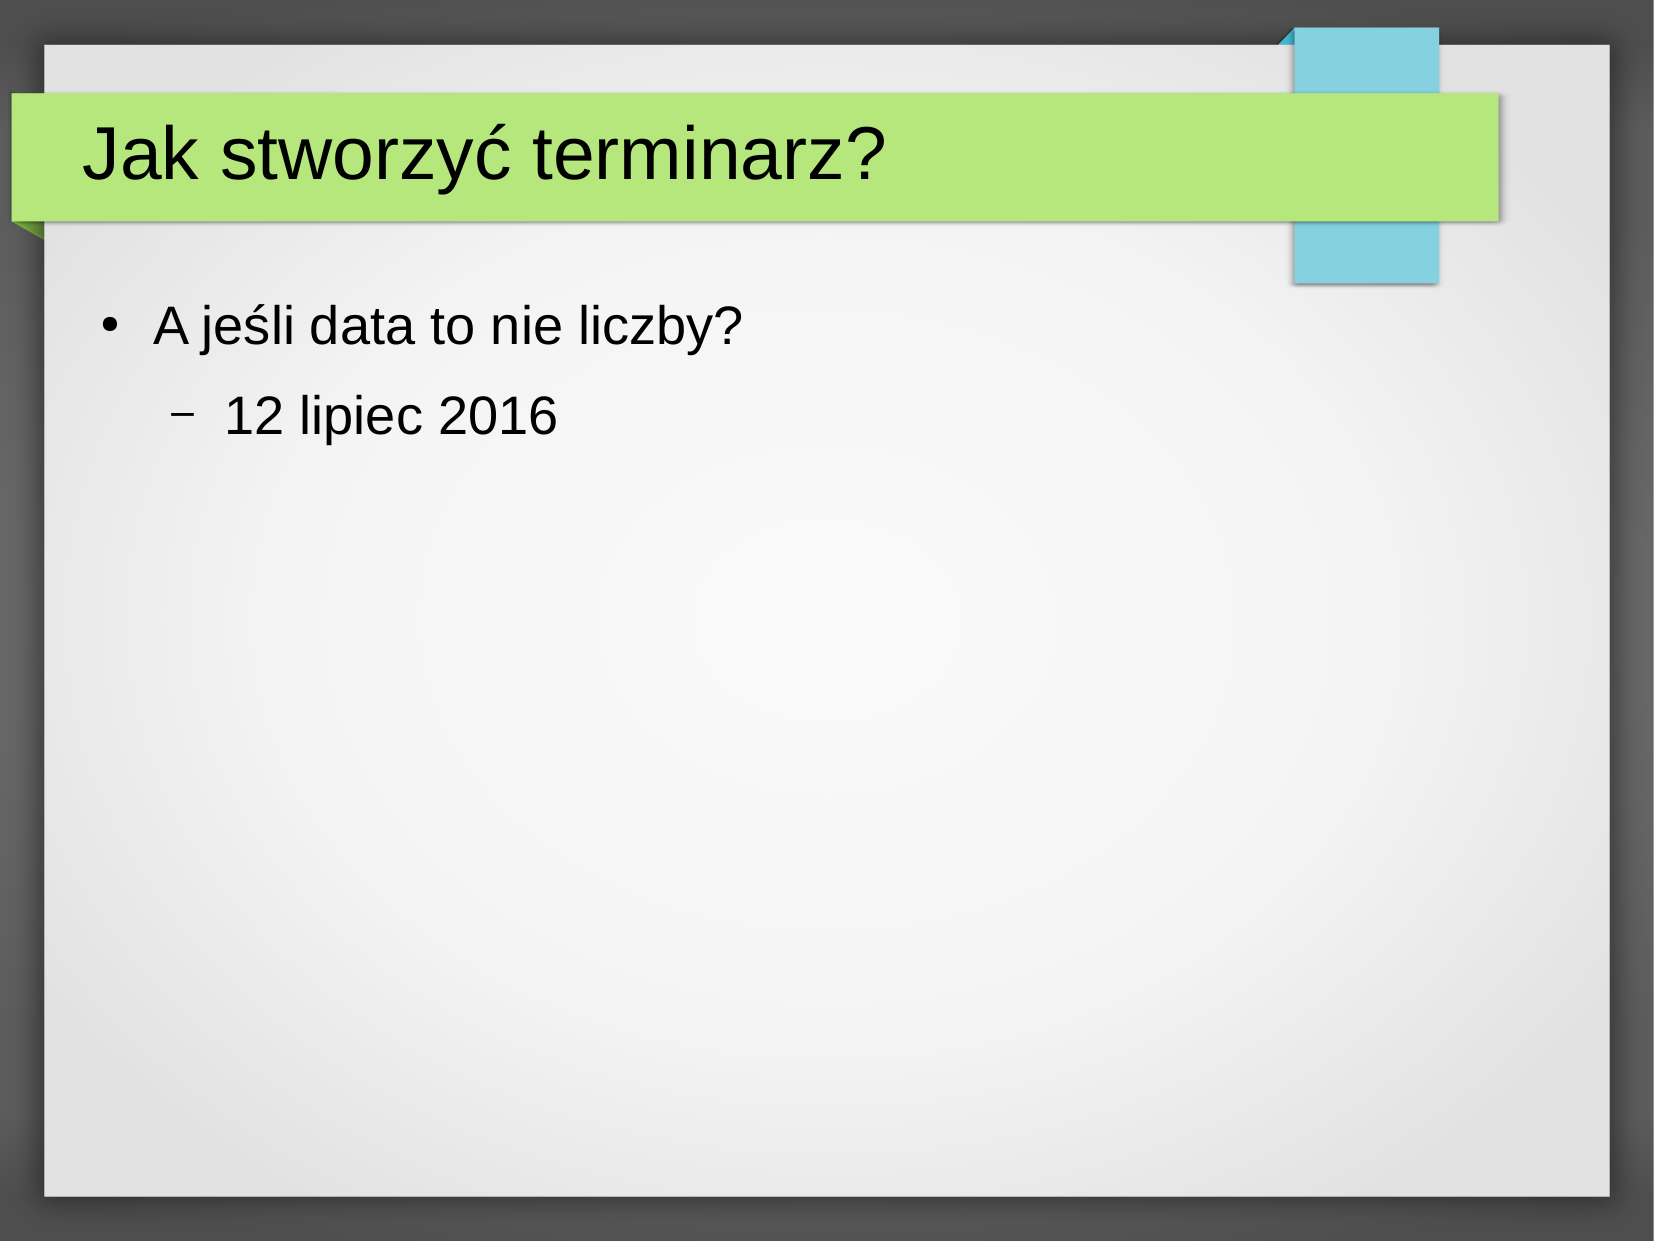

# Jak stworzyć terminarz?
A jeśli data to nie liczby?
12 lipiec 2016